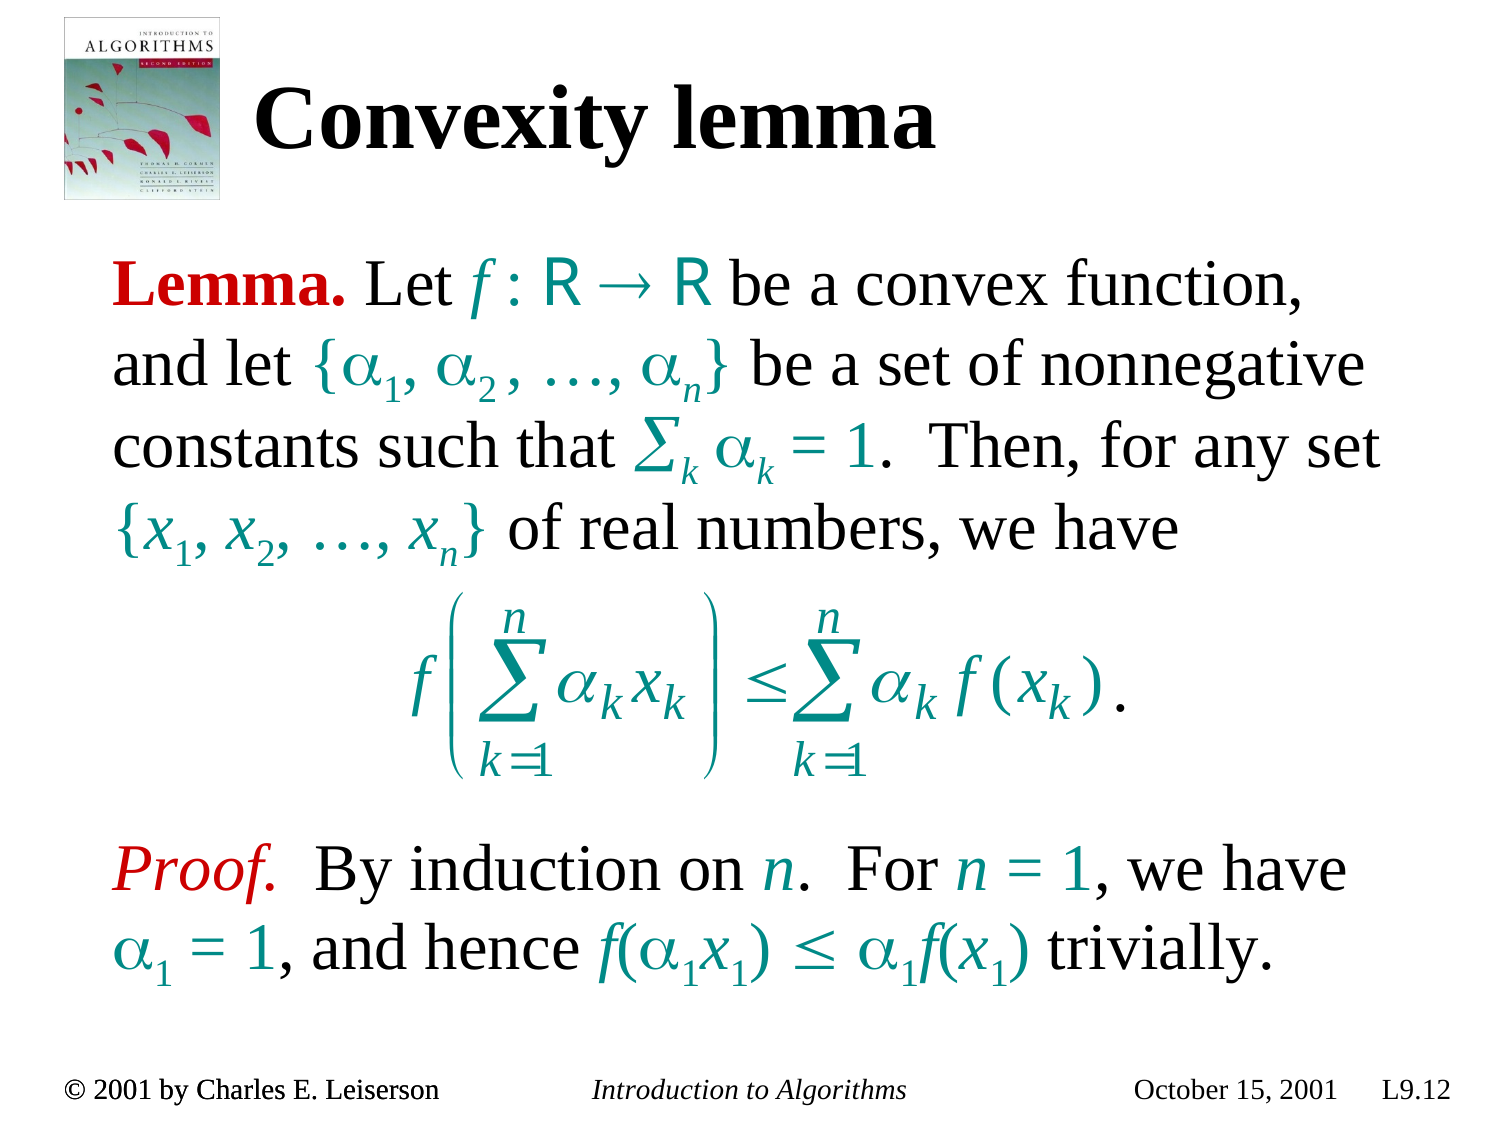

Convexity lemma
Lemma. Let f : R  R be a convex function, and let {1, 2 , …, n} be a set of nonnegative constants such that k k = 1. Then, for any set {x1, x2, …, xn} of real numbers, we have
.
Proof. By induction on n. For n = 1, we have 1 = 1, and hence f(1x1)  1f(x1) trivially.
Introduction to Algorithms
October 15, 2001 L9.